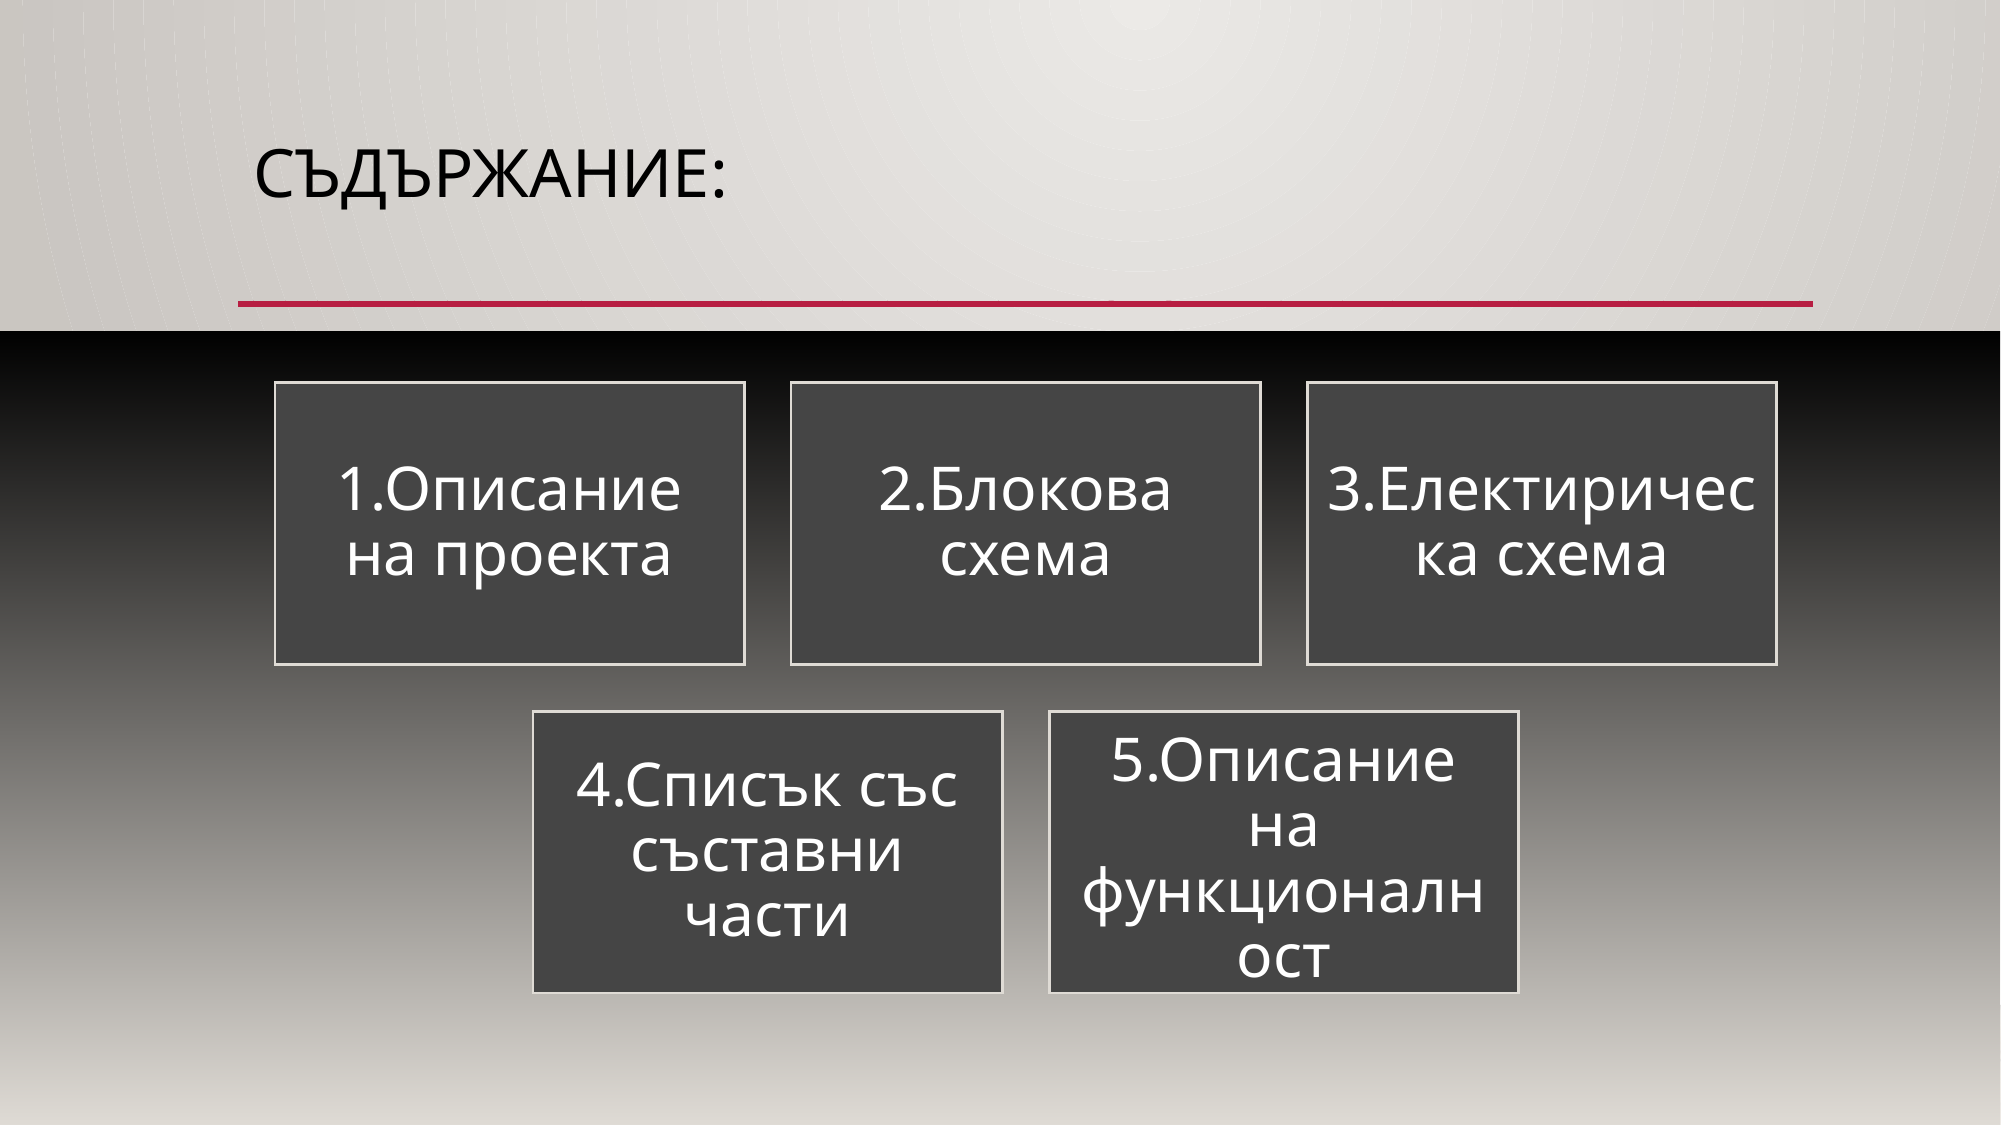

# Съдържание:
1.Описание на проекта
2.Блокова схема
3.Електирическа схема
4.Списък със съставни части
5.Описание на функционалност